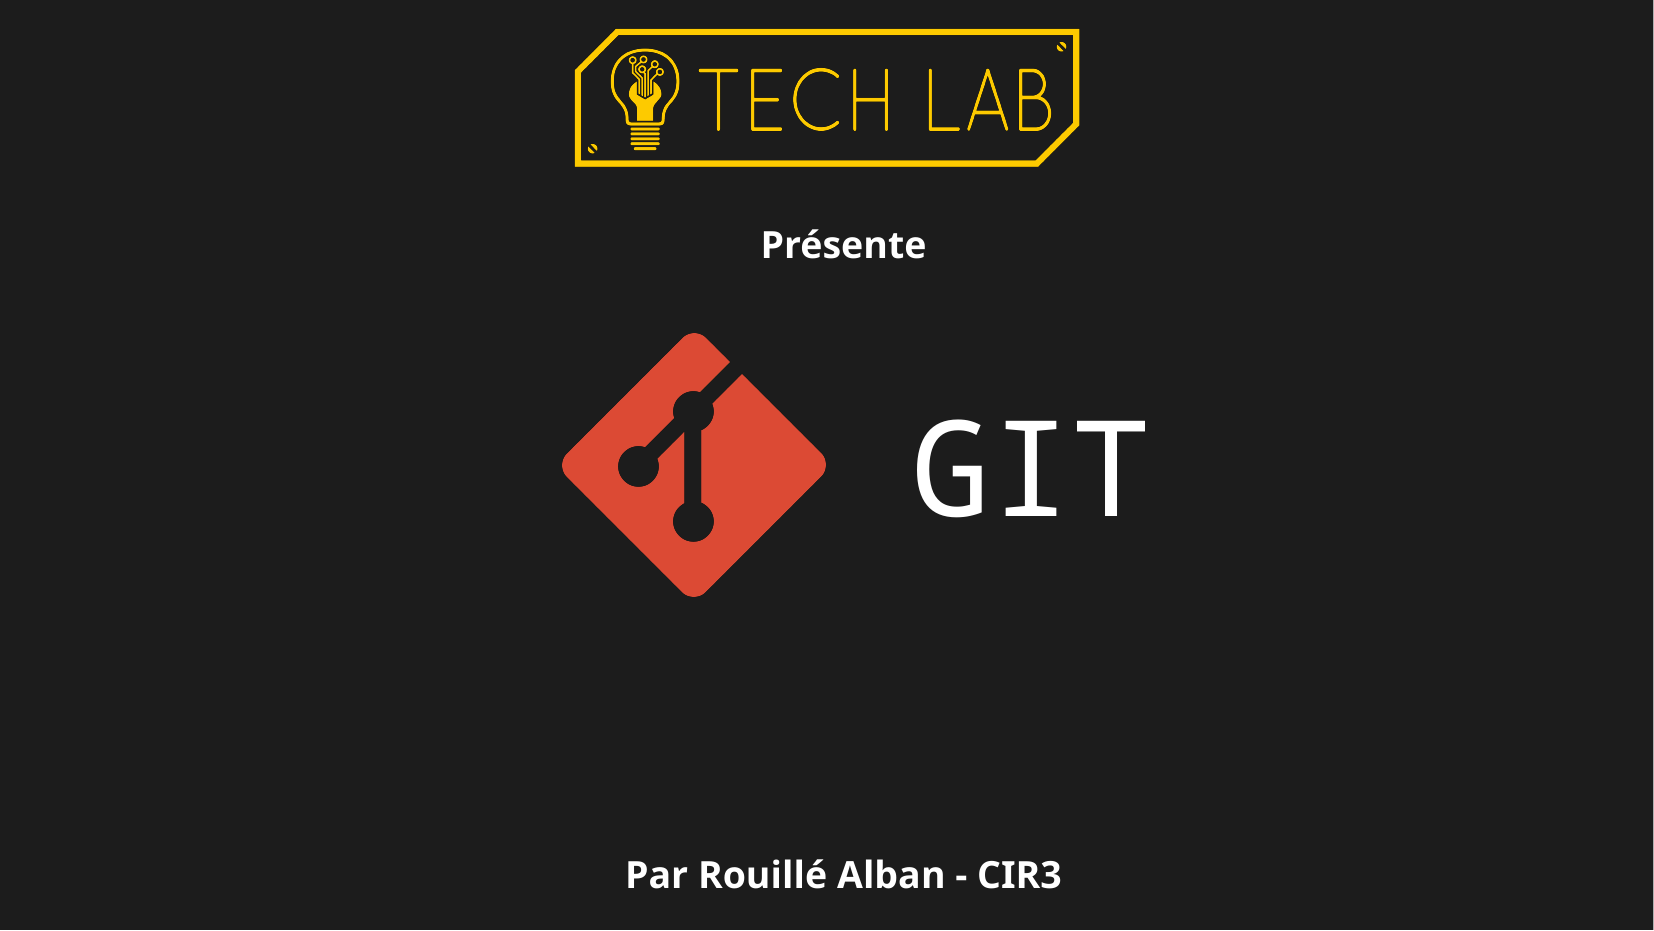

Présente
# GIT
Par Rouillé Alban - CIR3